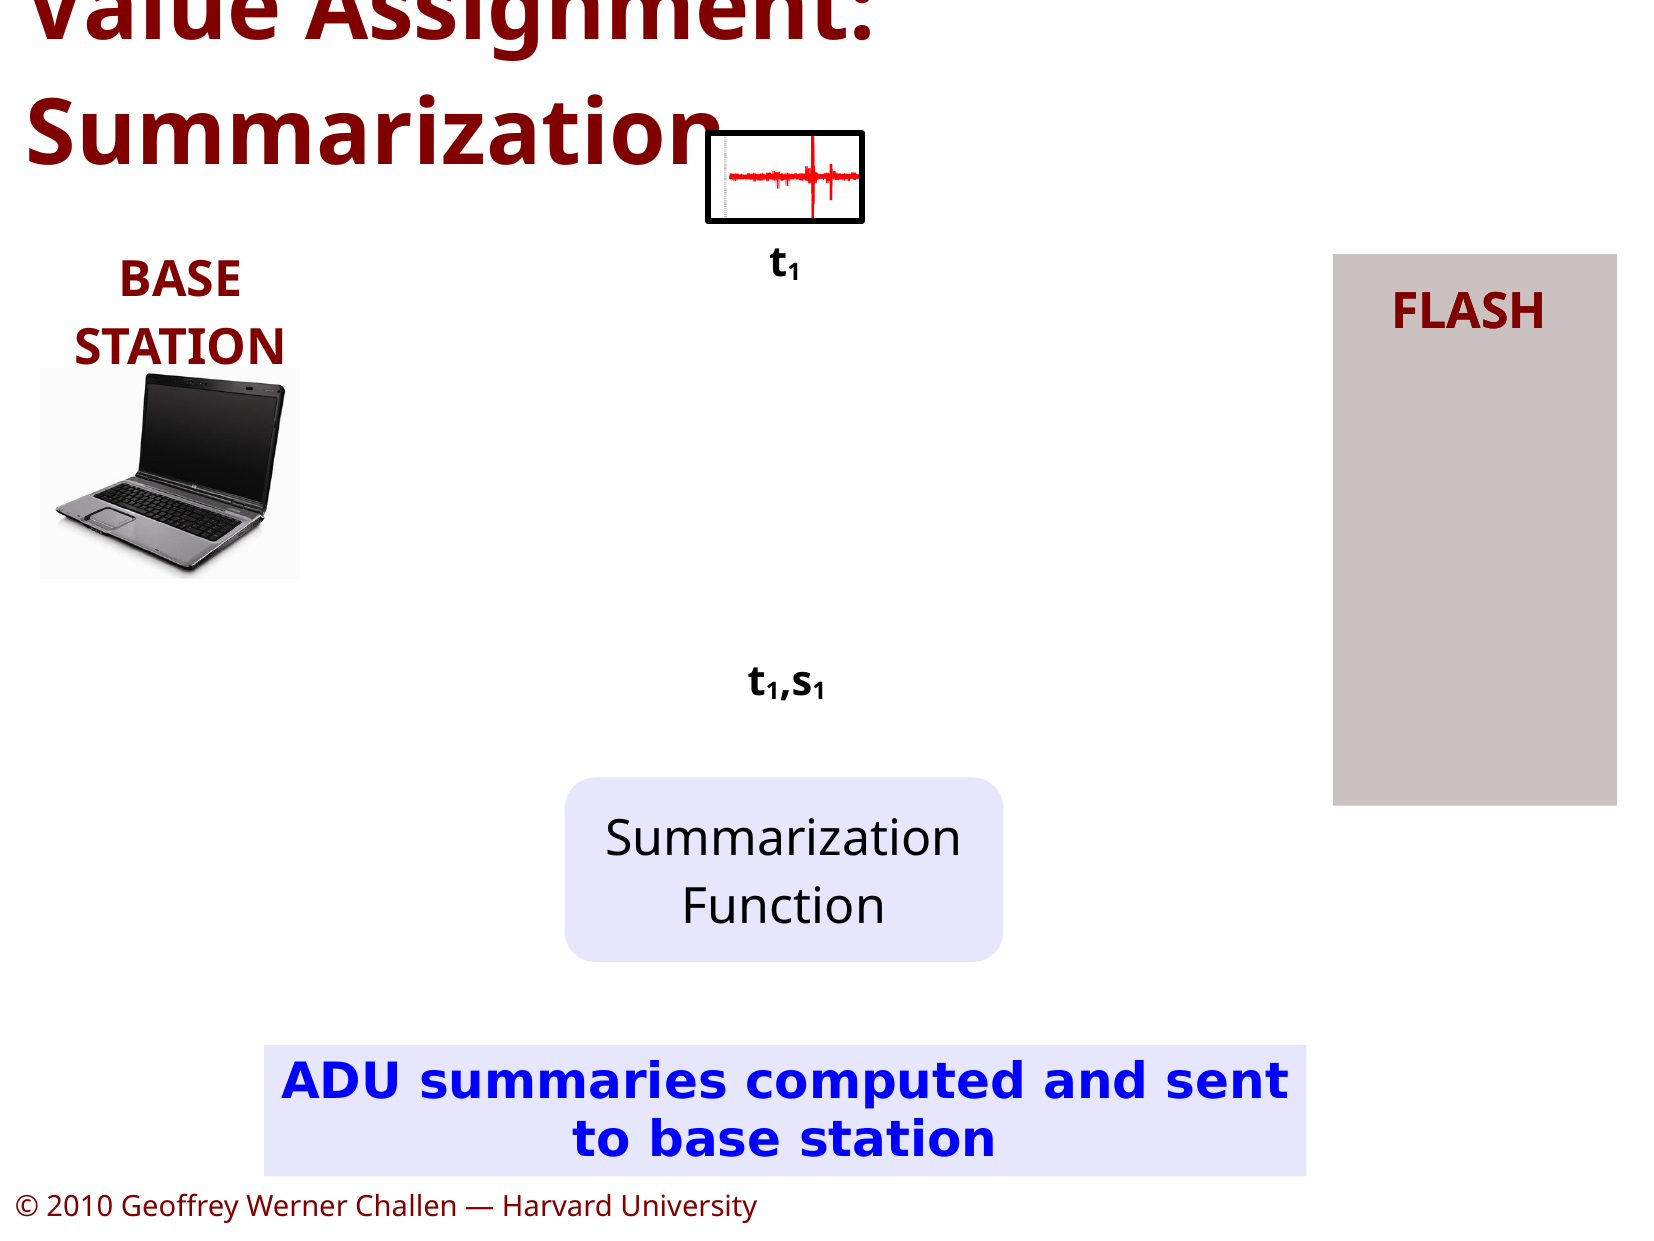

# Value Assignment: Summarization
t1
BASE
STATION
FLASH
FLASH
t1,s1
Summarization
Function
ADU summaries computed and sent to base station